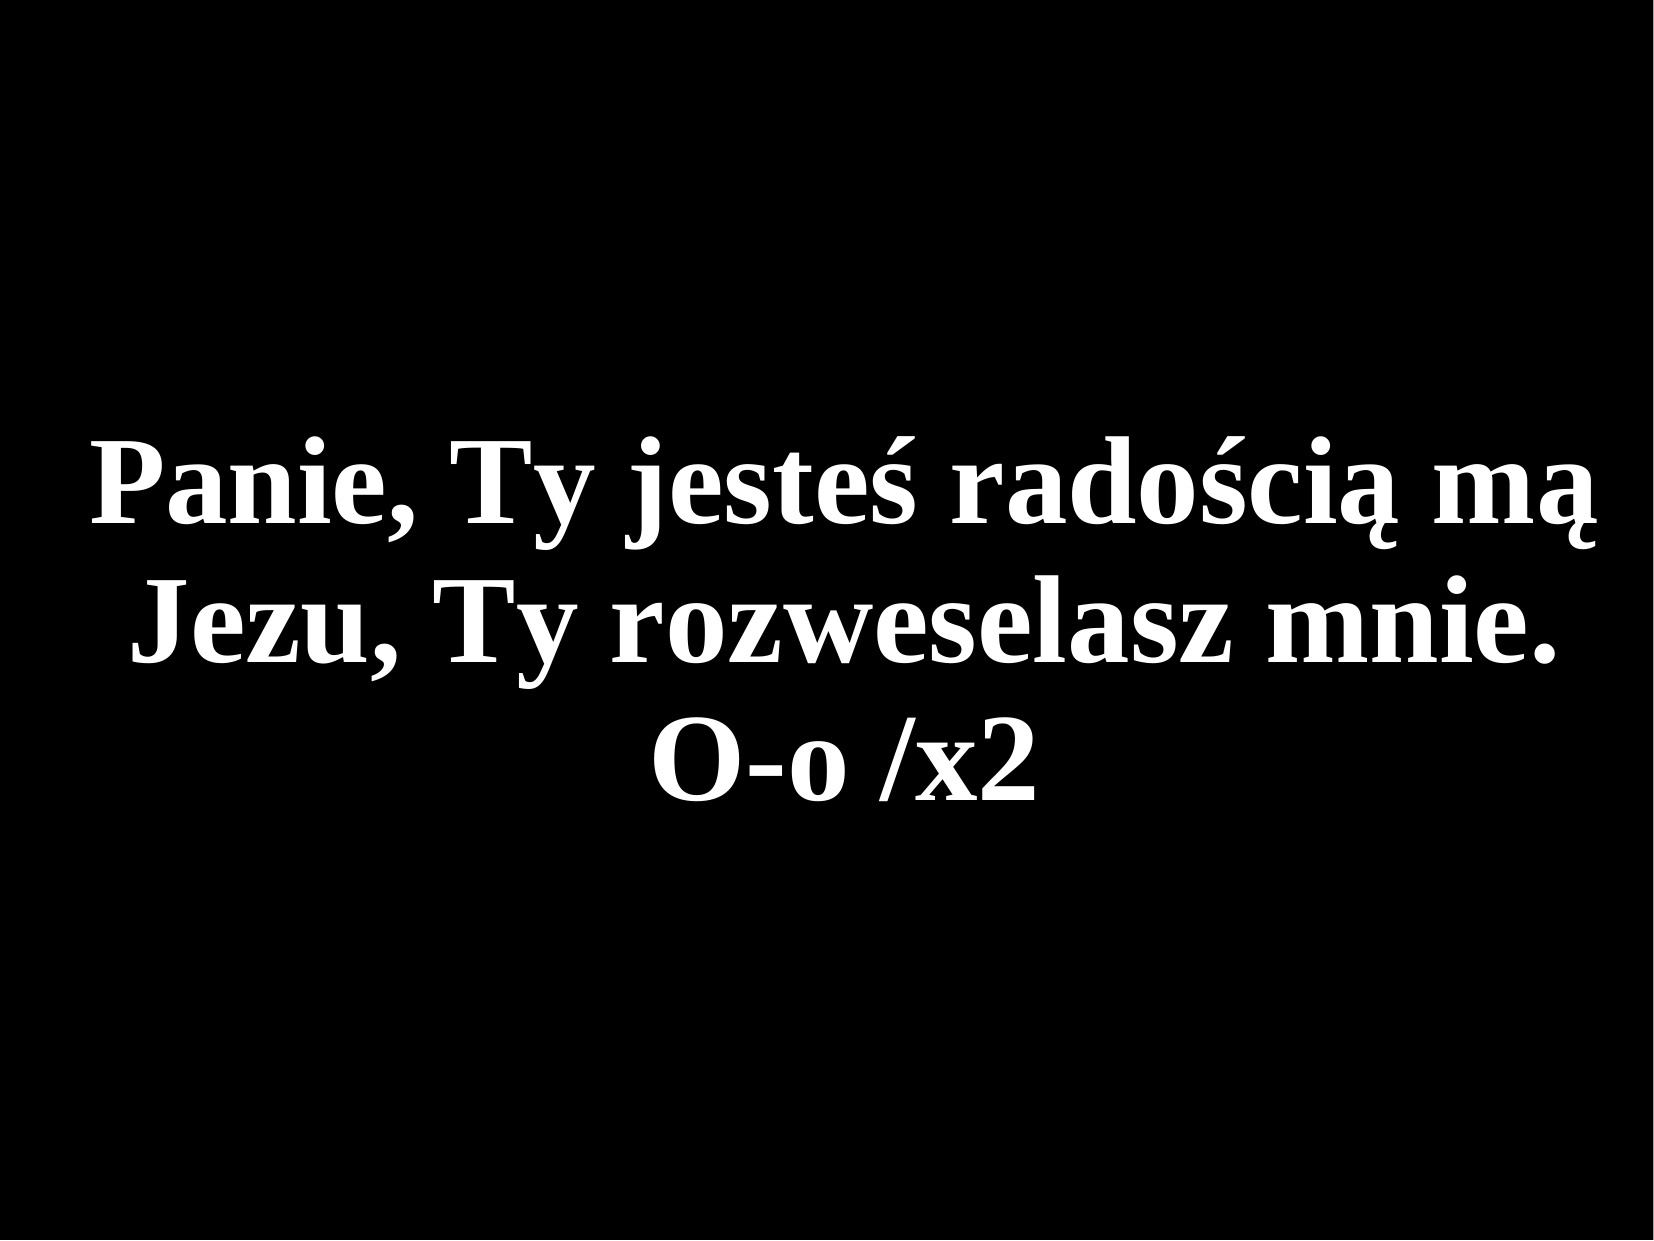

# Panie, Ty jesteś radością mą
Jezu, Ty rozweselasz mnie.
O-o /x2